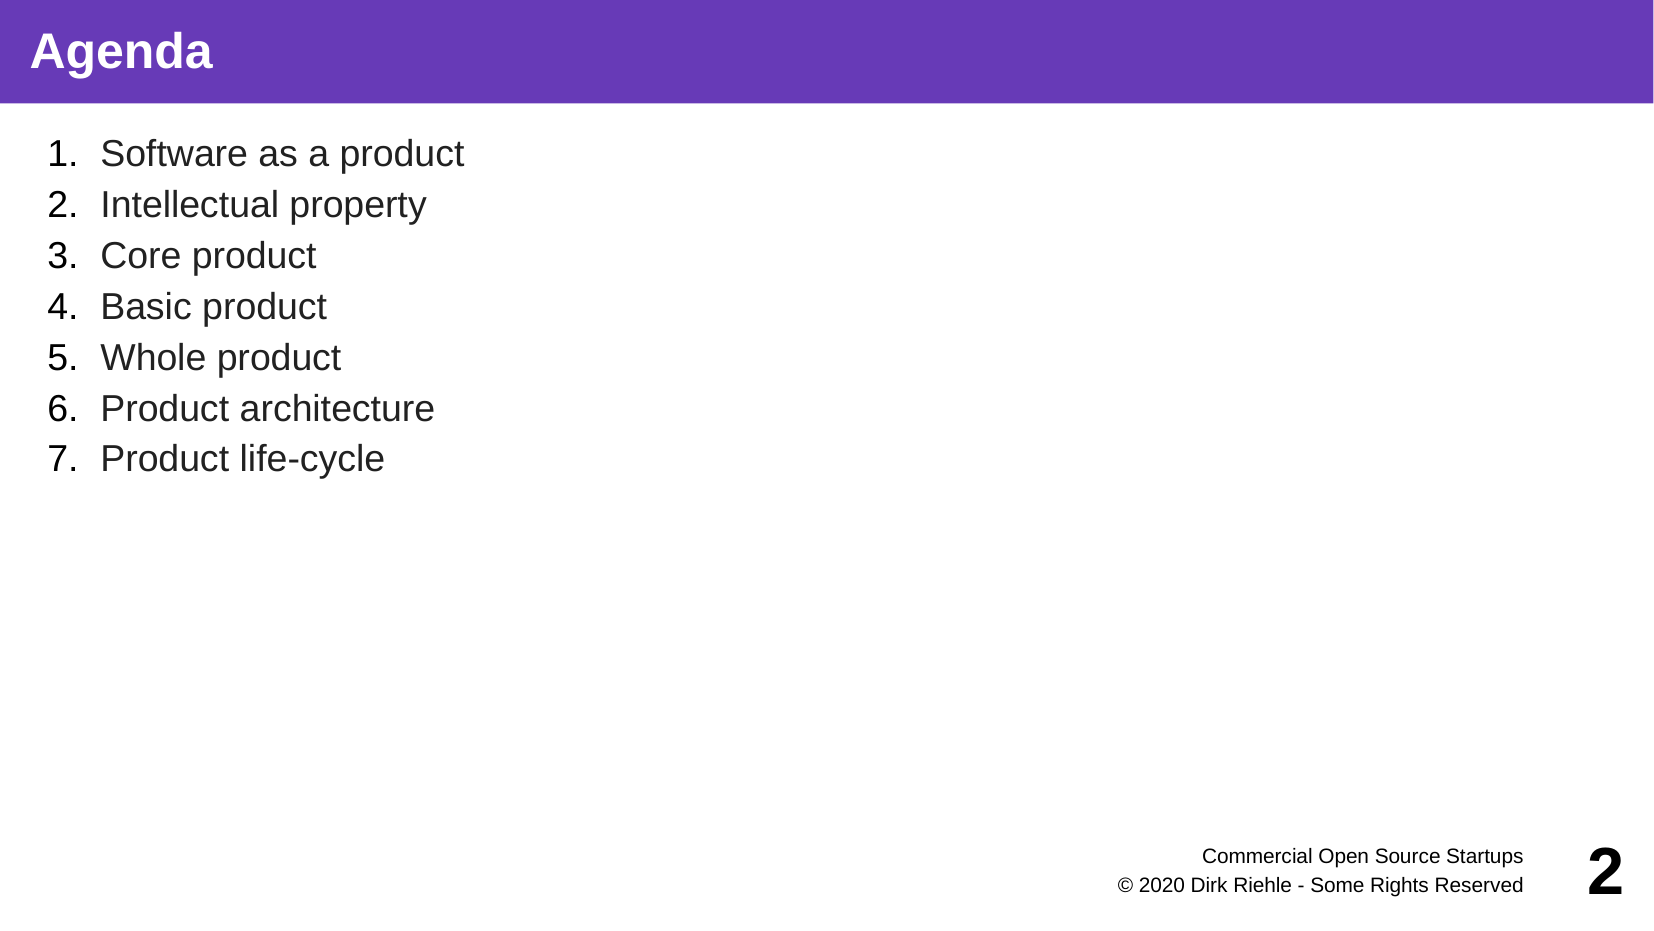

# Agenda
Software as a product
Intellectual property
Core product
Basic product
Whole product
Product architecture
Product life-cycle
Commercial Open Source Startups
2
© 2020 Dirk Riehle - Some Rights Reserved